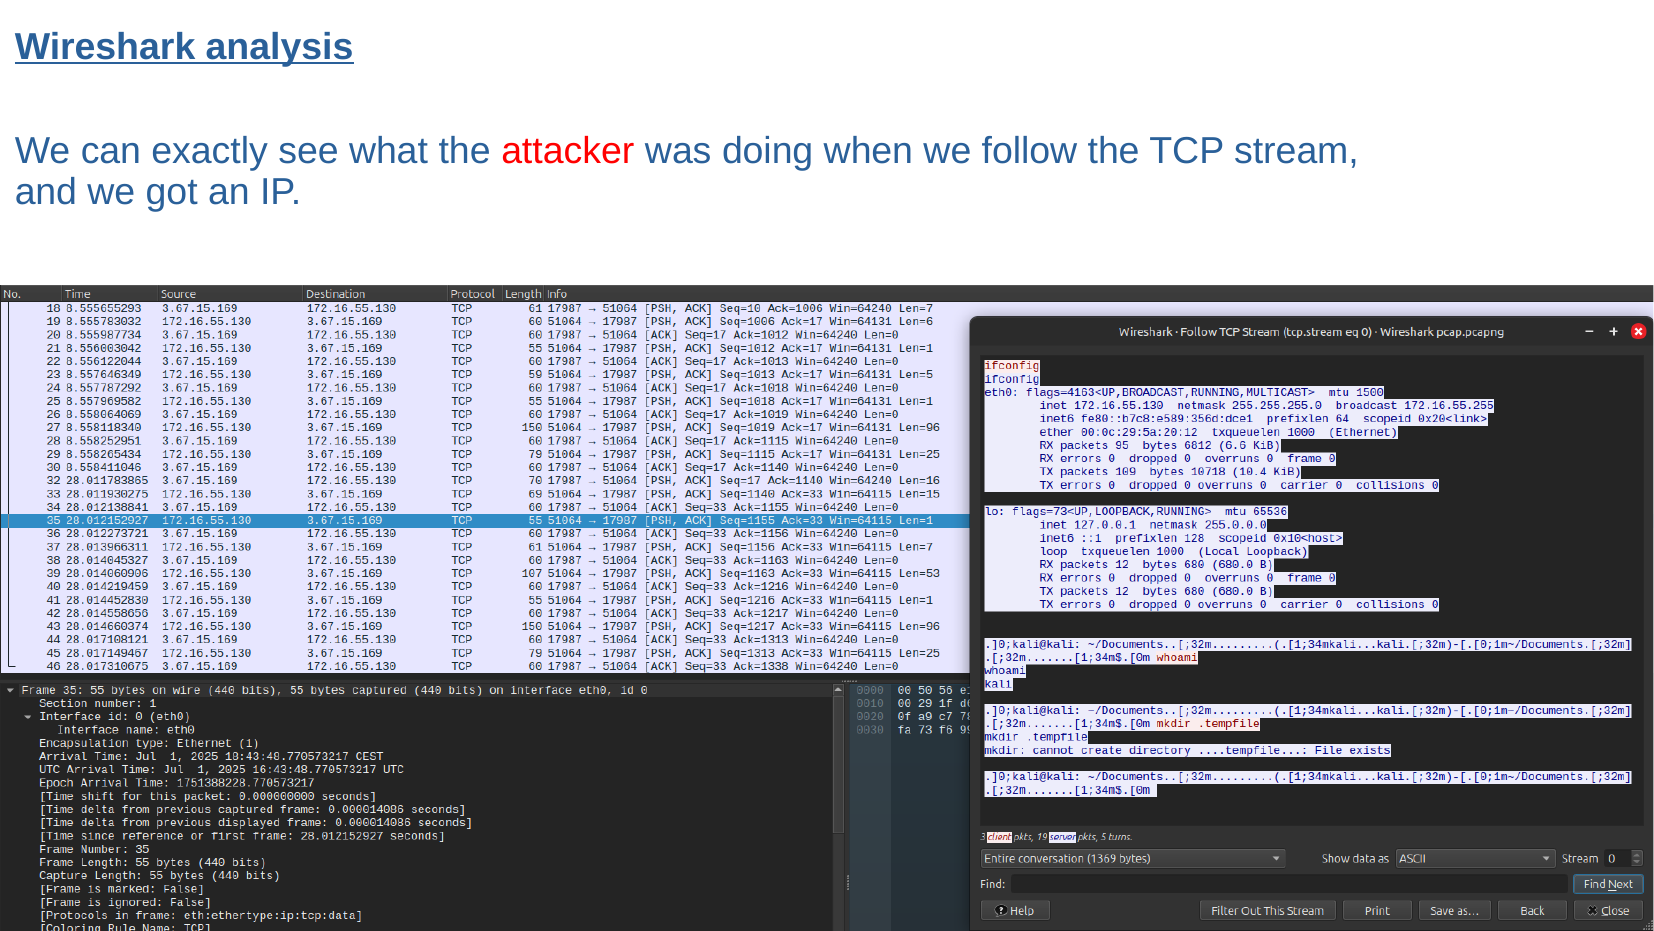

Wireshark analysis
We can exactly see what the attacker was doing when we follow the TCP stream,
and we got an IP.
16